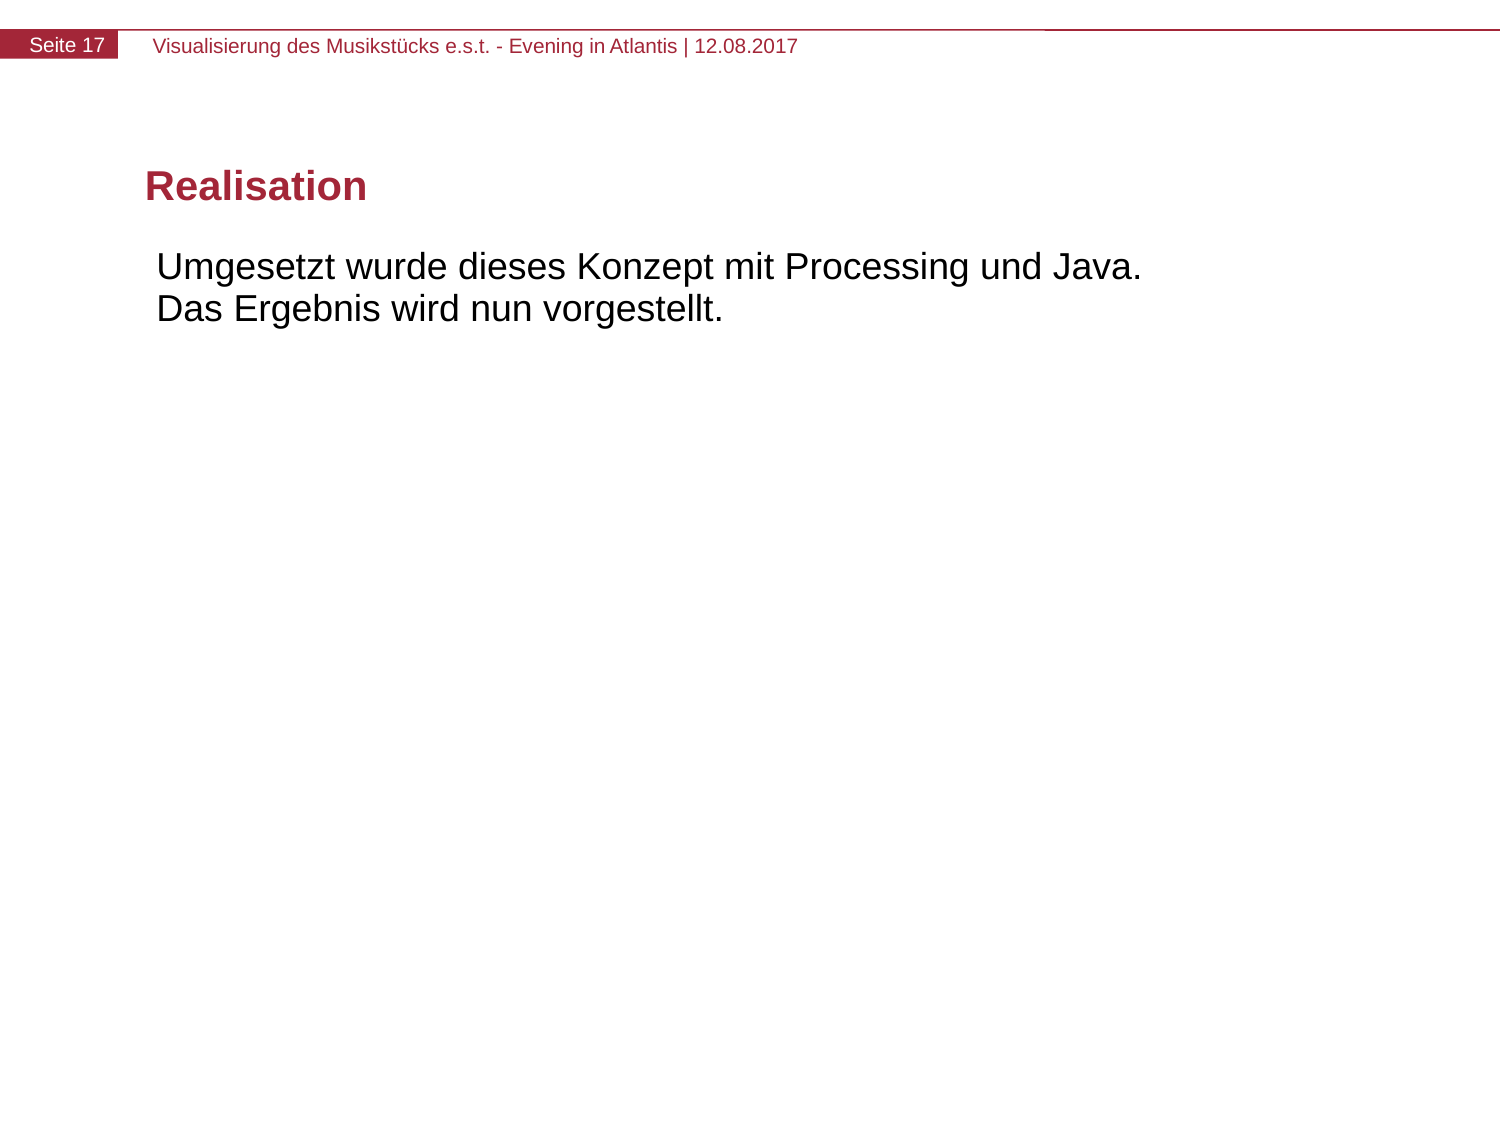

# Realisation
Umgesetzt wurde dieses Konzept mit Processing und Java.
Das Ergebnis wird nun vorgestellt.